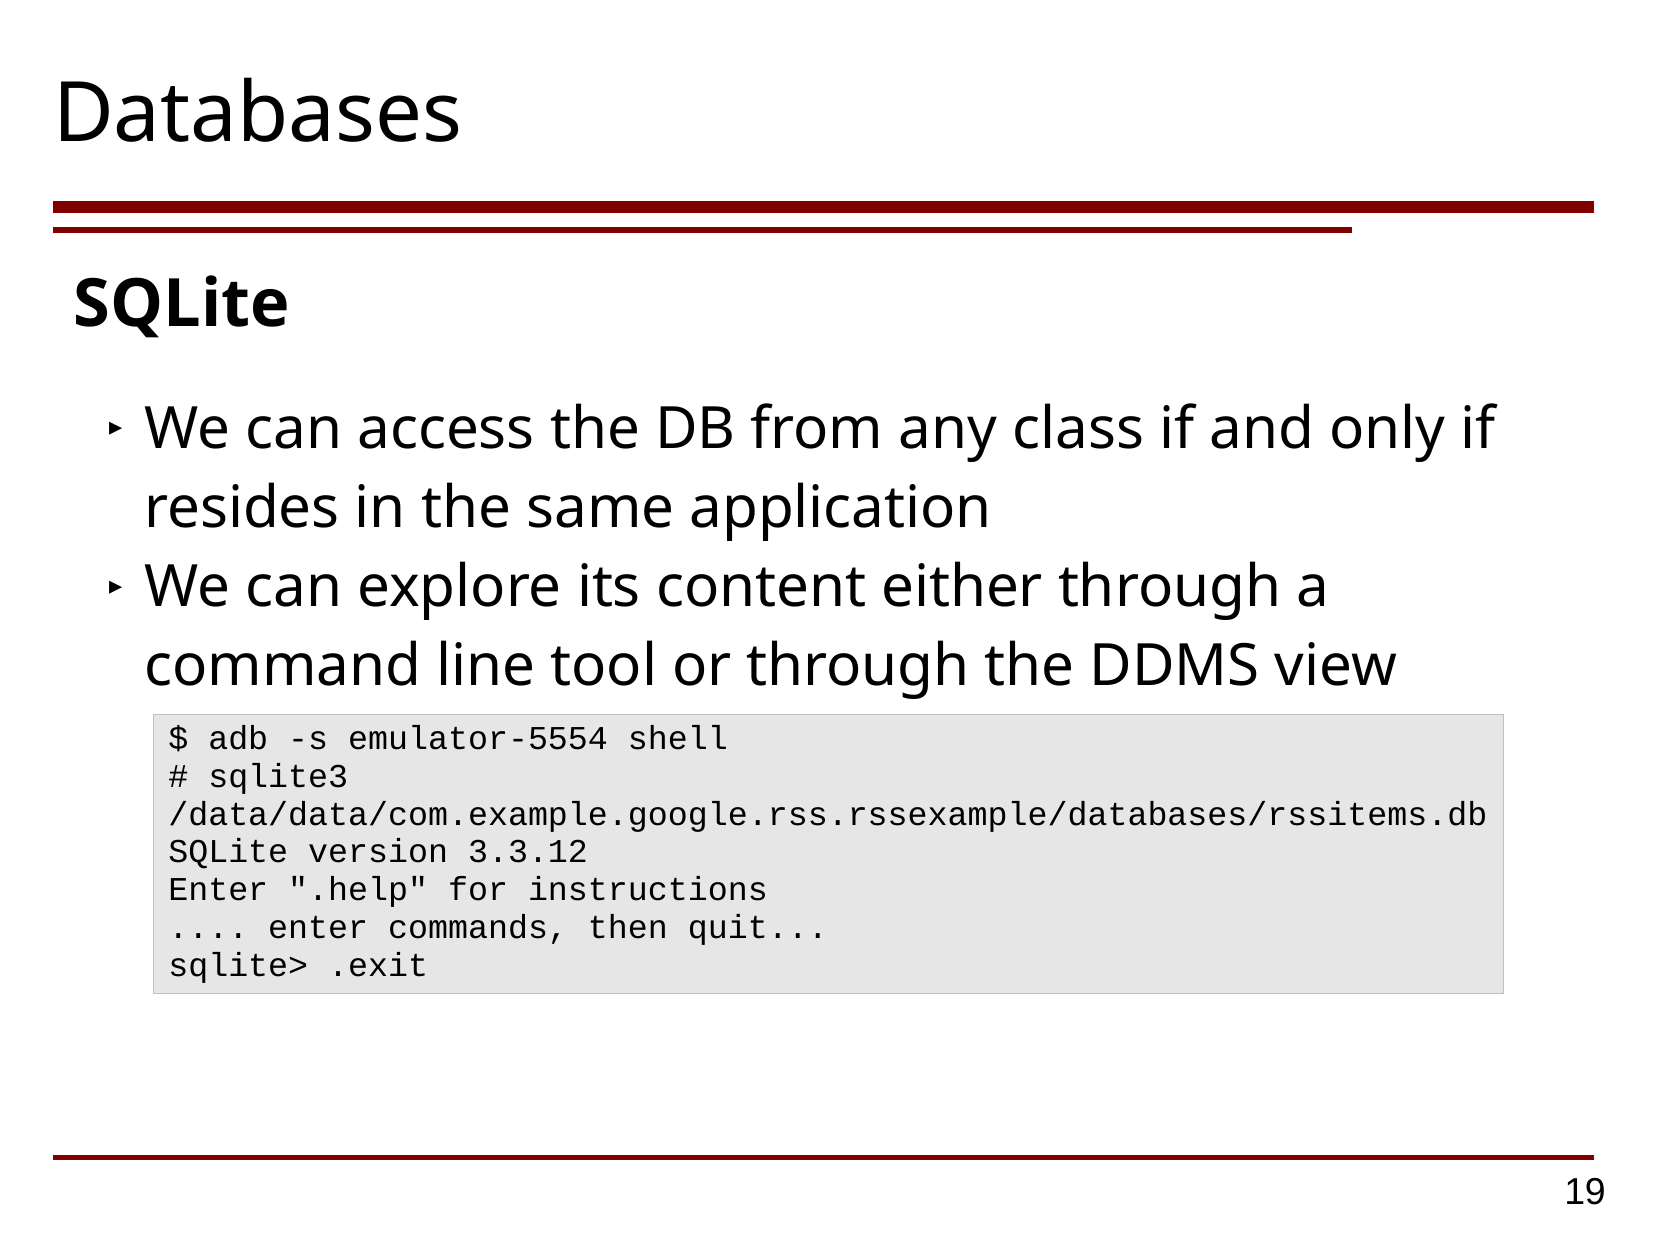

# Databases
SQLite
We can access the DB from any class if and only if resides in the same application
We can explore its content either through a command line tool or through the DDMS view
$ adb -s emulator-5554 shell
# sqlite3
/data/data/com.example.google.rss.rssexample/databases/rssitems.db
SQLite version 3.3.12
Enter ".help" for instructions
.... enter commands, then quit...
sqlite> .exit